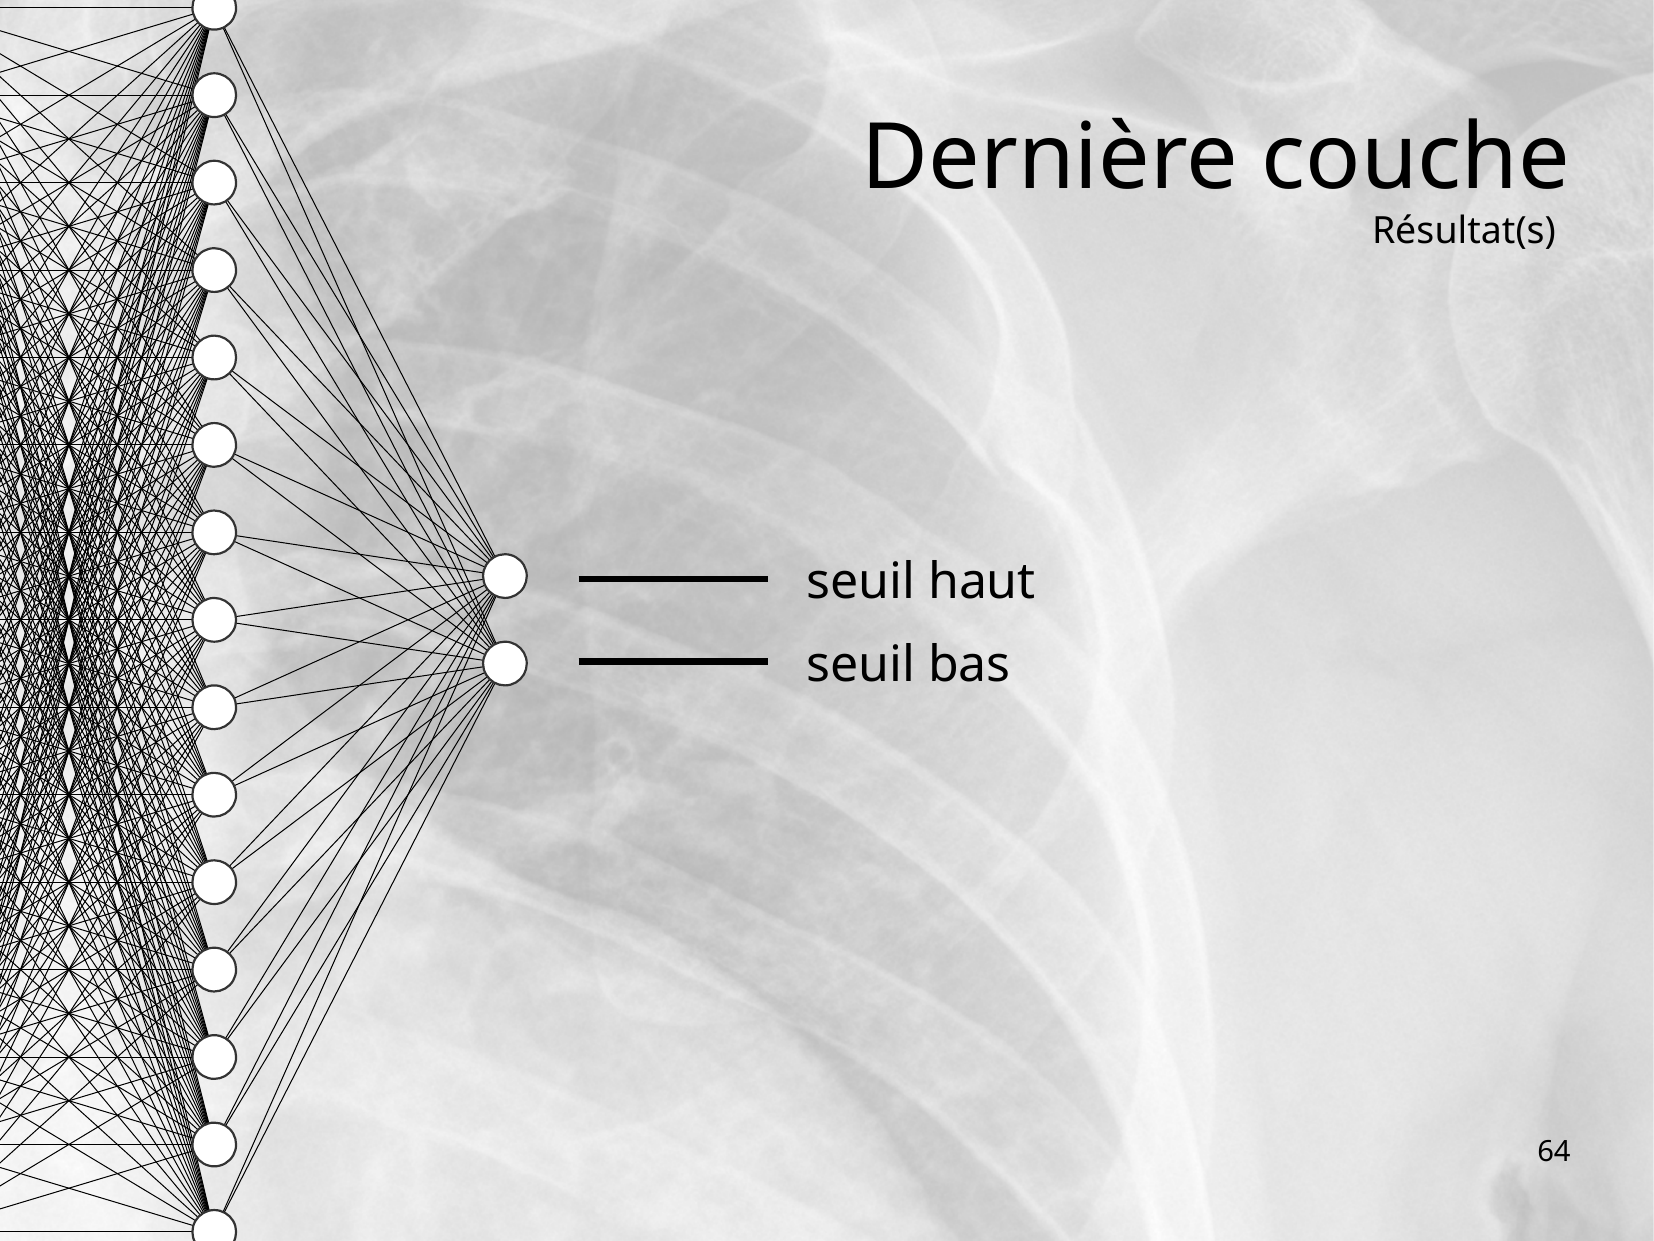

# Dernière couche
Résultat(s)
seuil haut
seuil bas
64